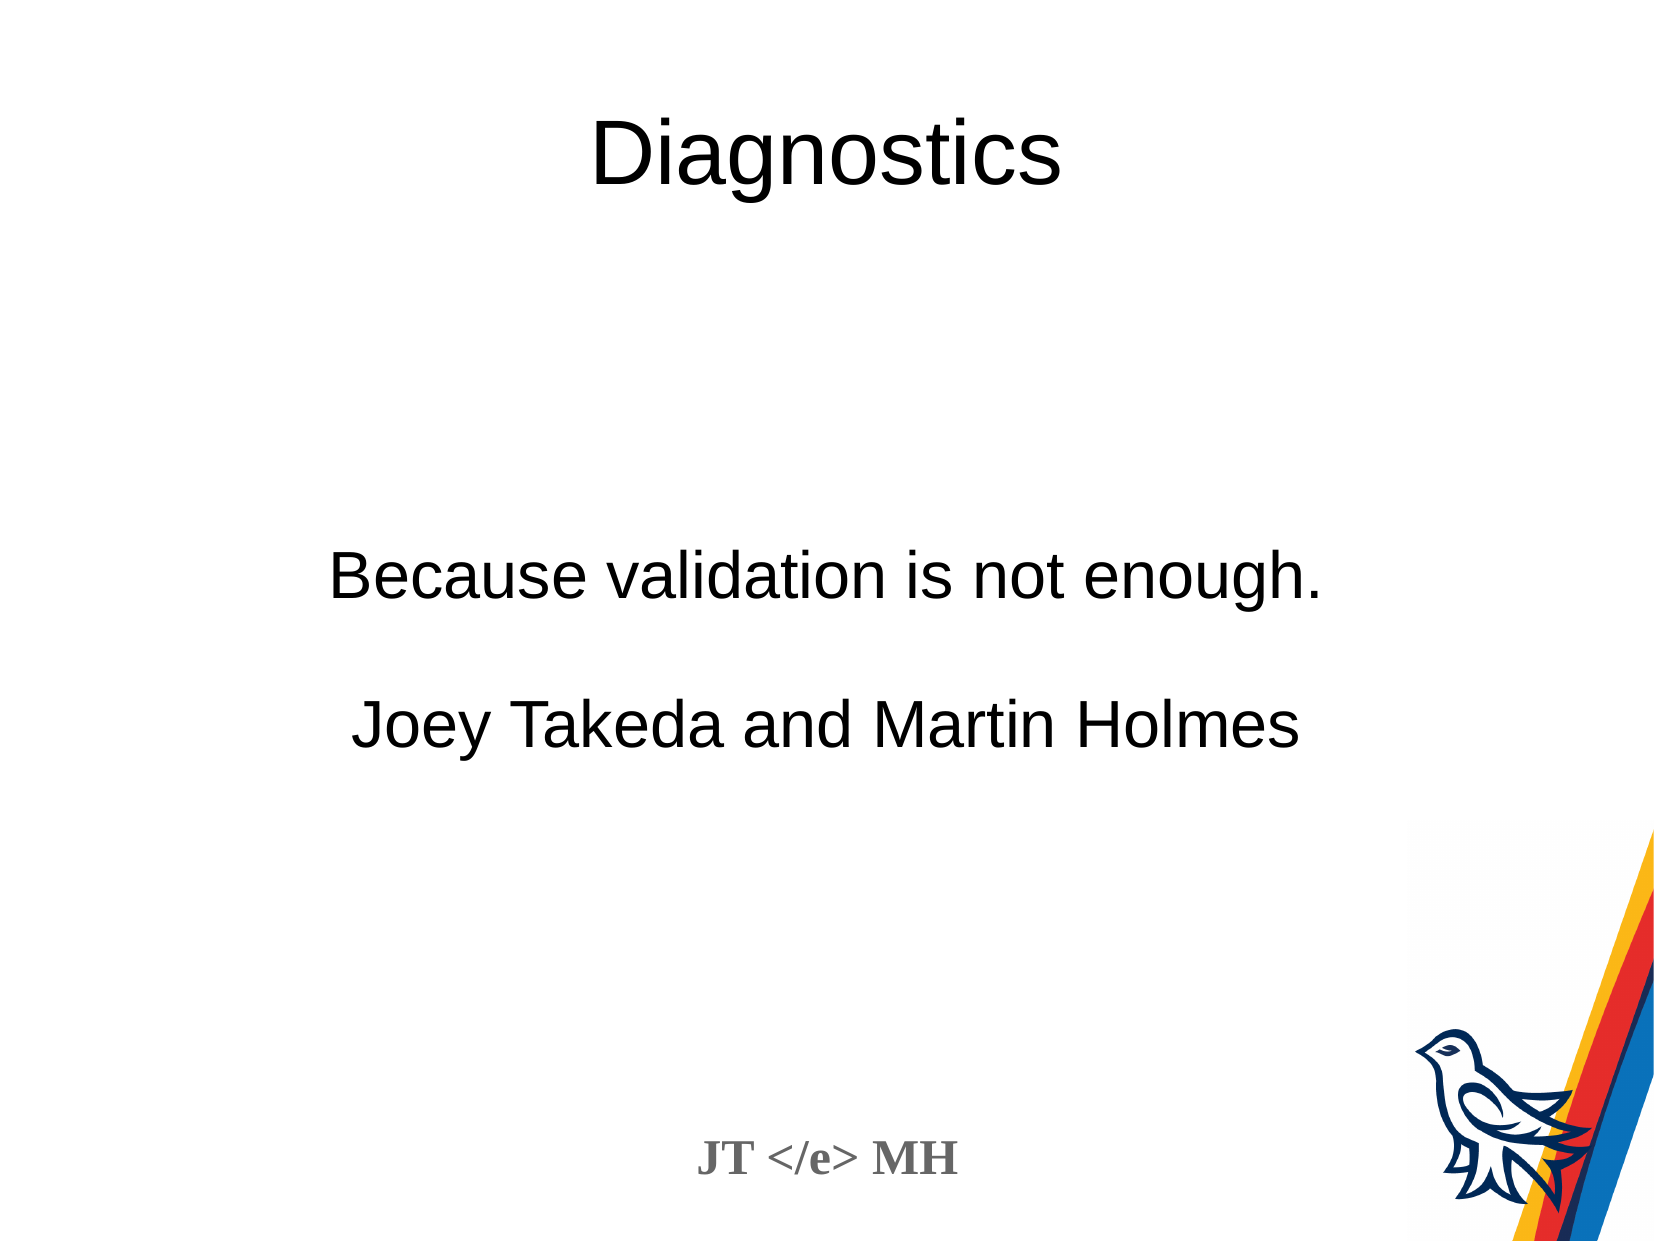

# Diagnostics
Because validation is not enough.
Joey Takeda and Martin Holmes